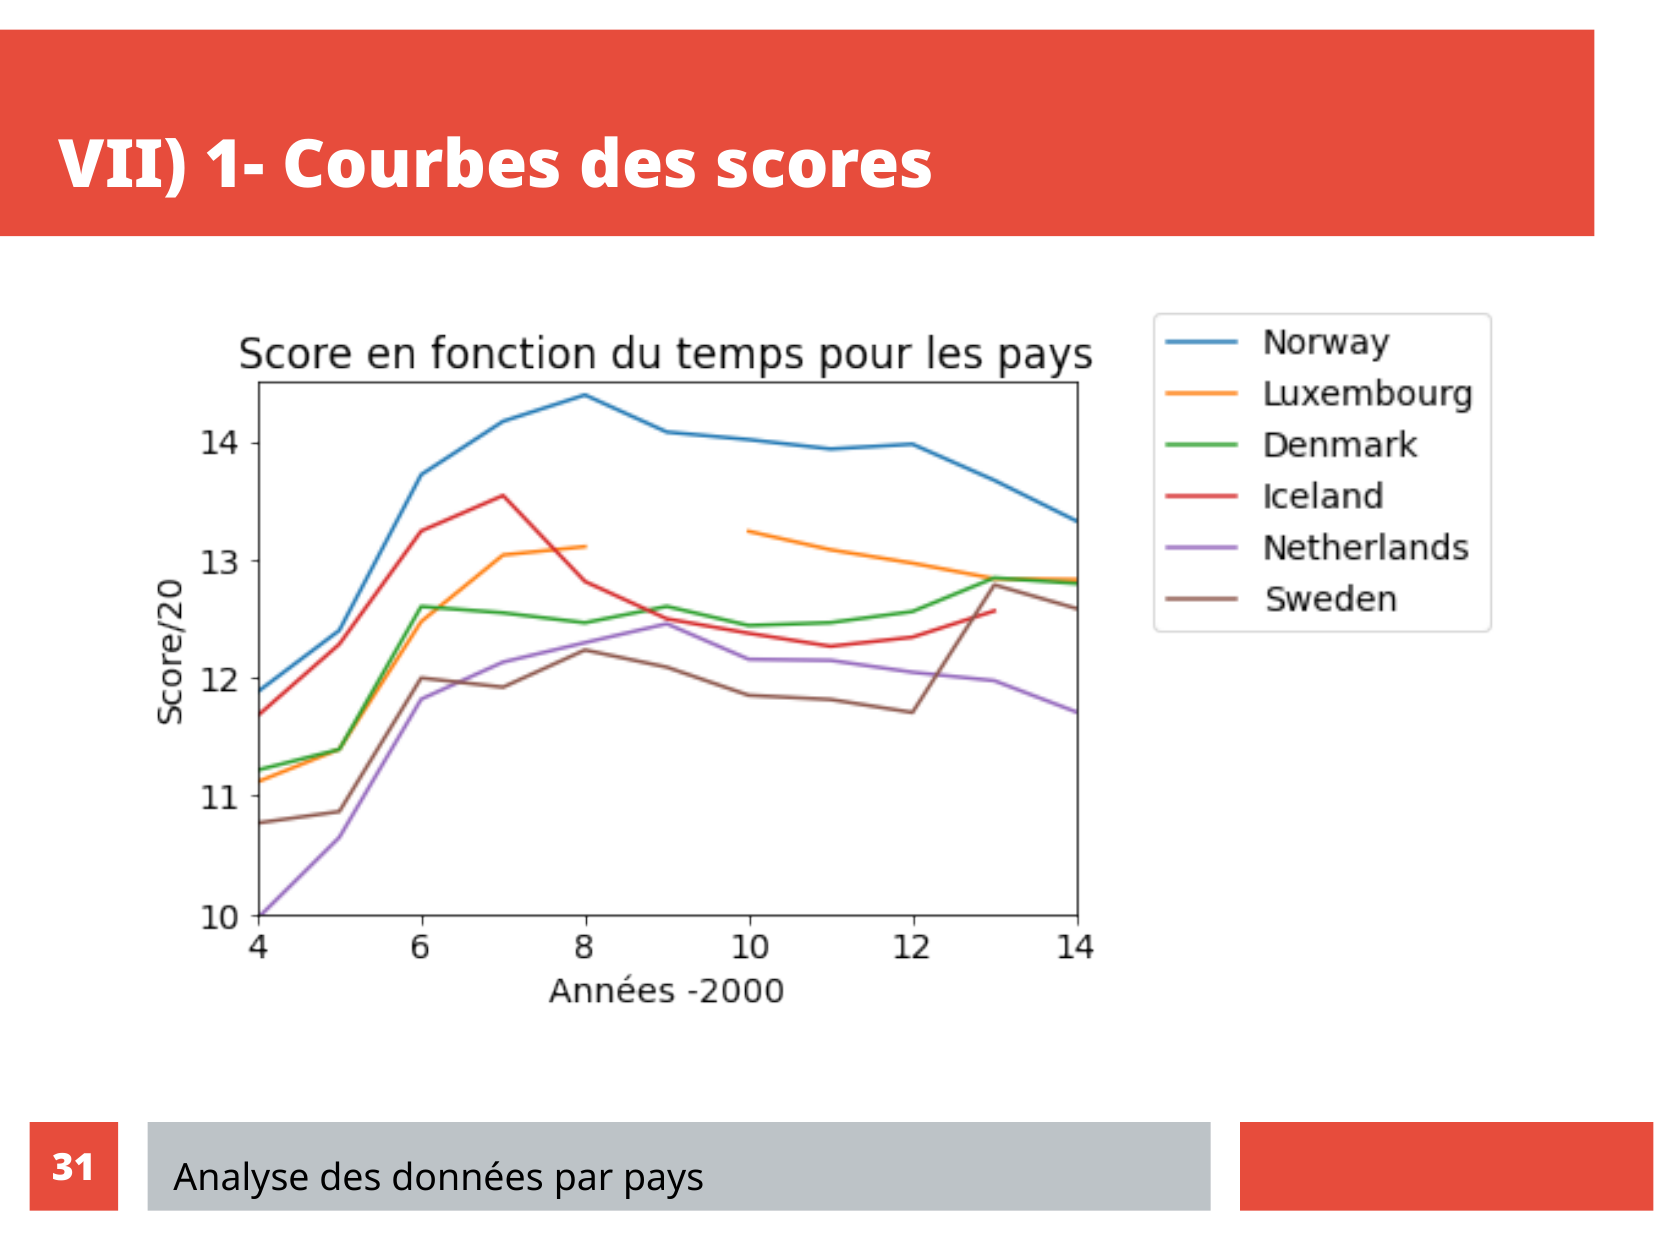

# VII) 1- Courbes des scores
31
Analyse des données par pays